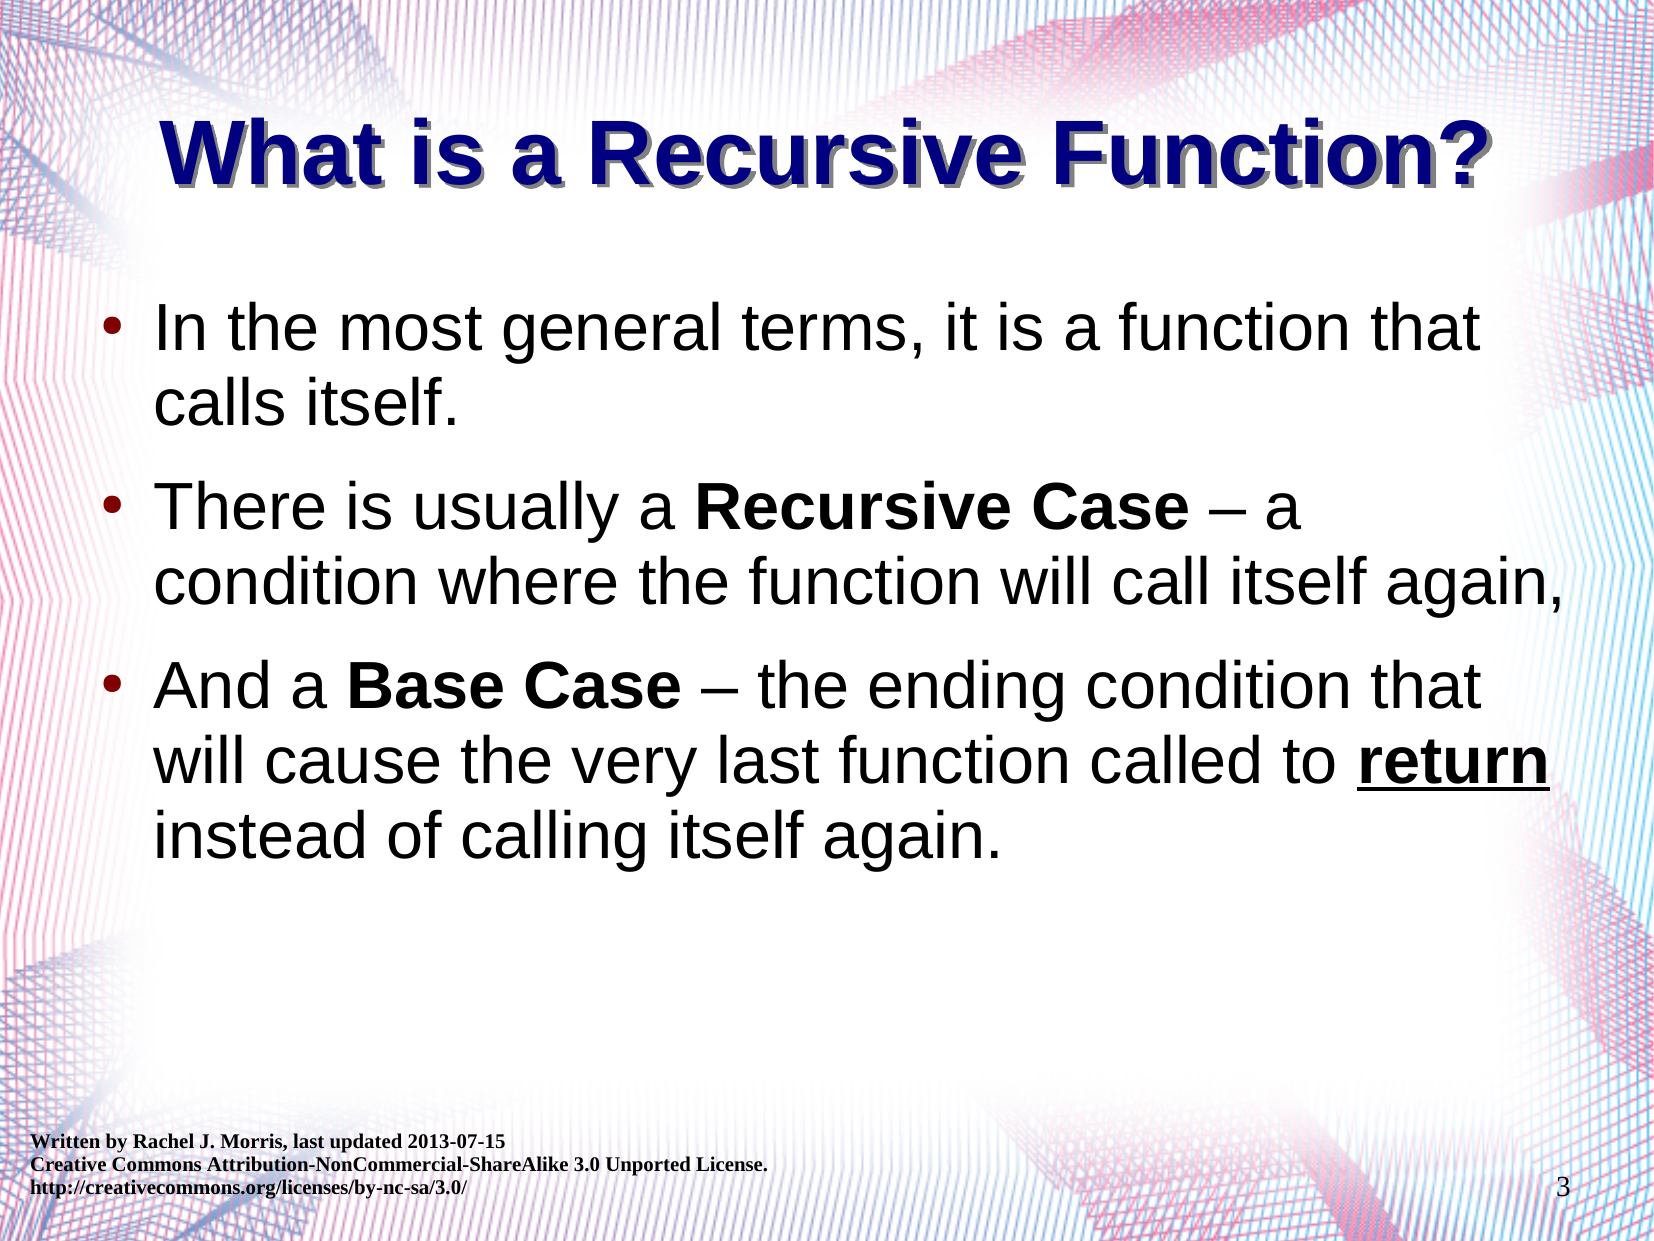

# What is a Recursive Function?
In the most general terms, it is a function that calls itself.
There is usually a Recursive Case – a condition where the function will call itself again,
And a Base Case – the ending condition that will cause the very last function called to return instead of calling itself again.
3